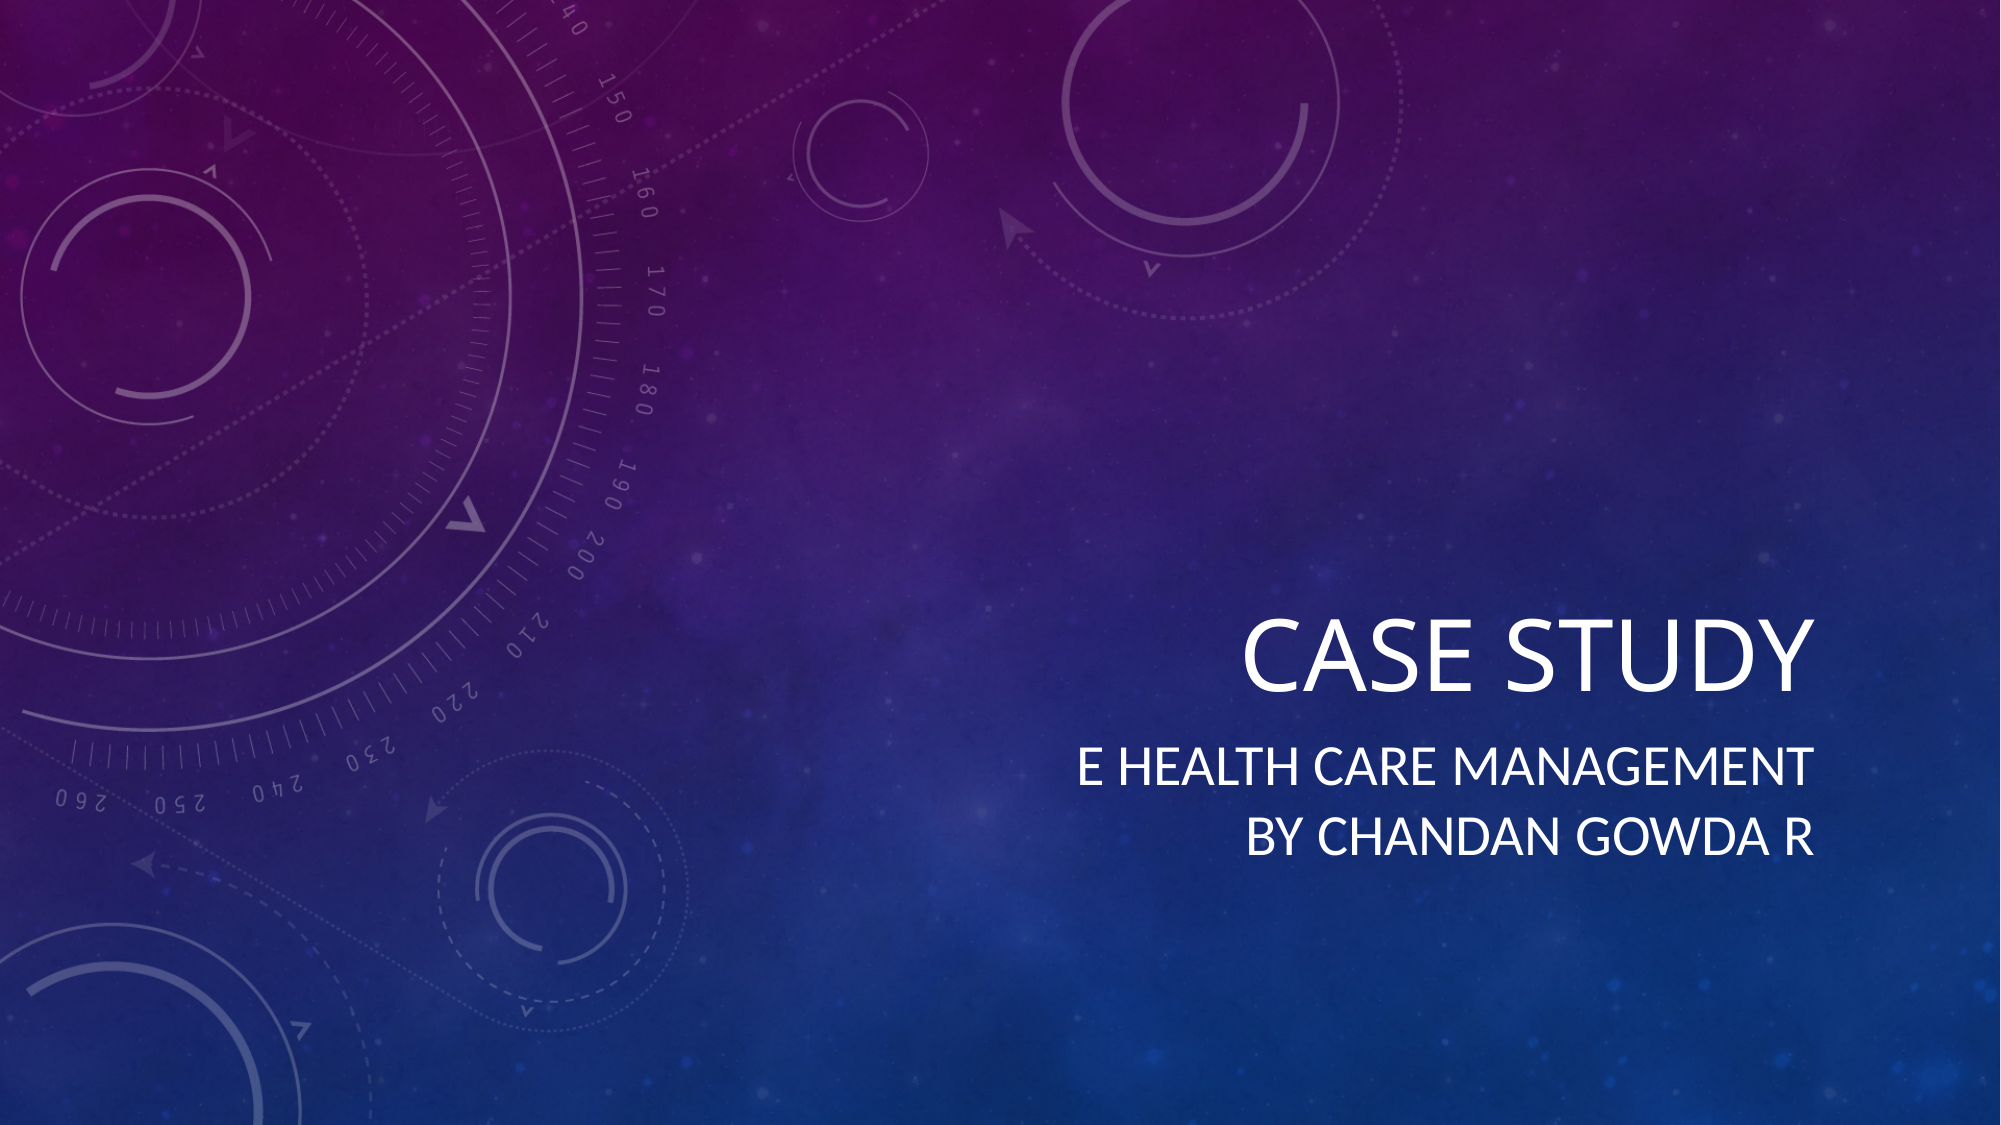

# CASE STUDY
E HEALTH CARE MANAGEMENT
BY CHANDAN GOWDA R